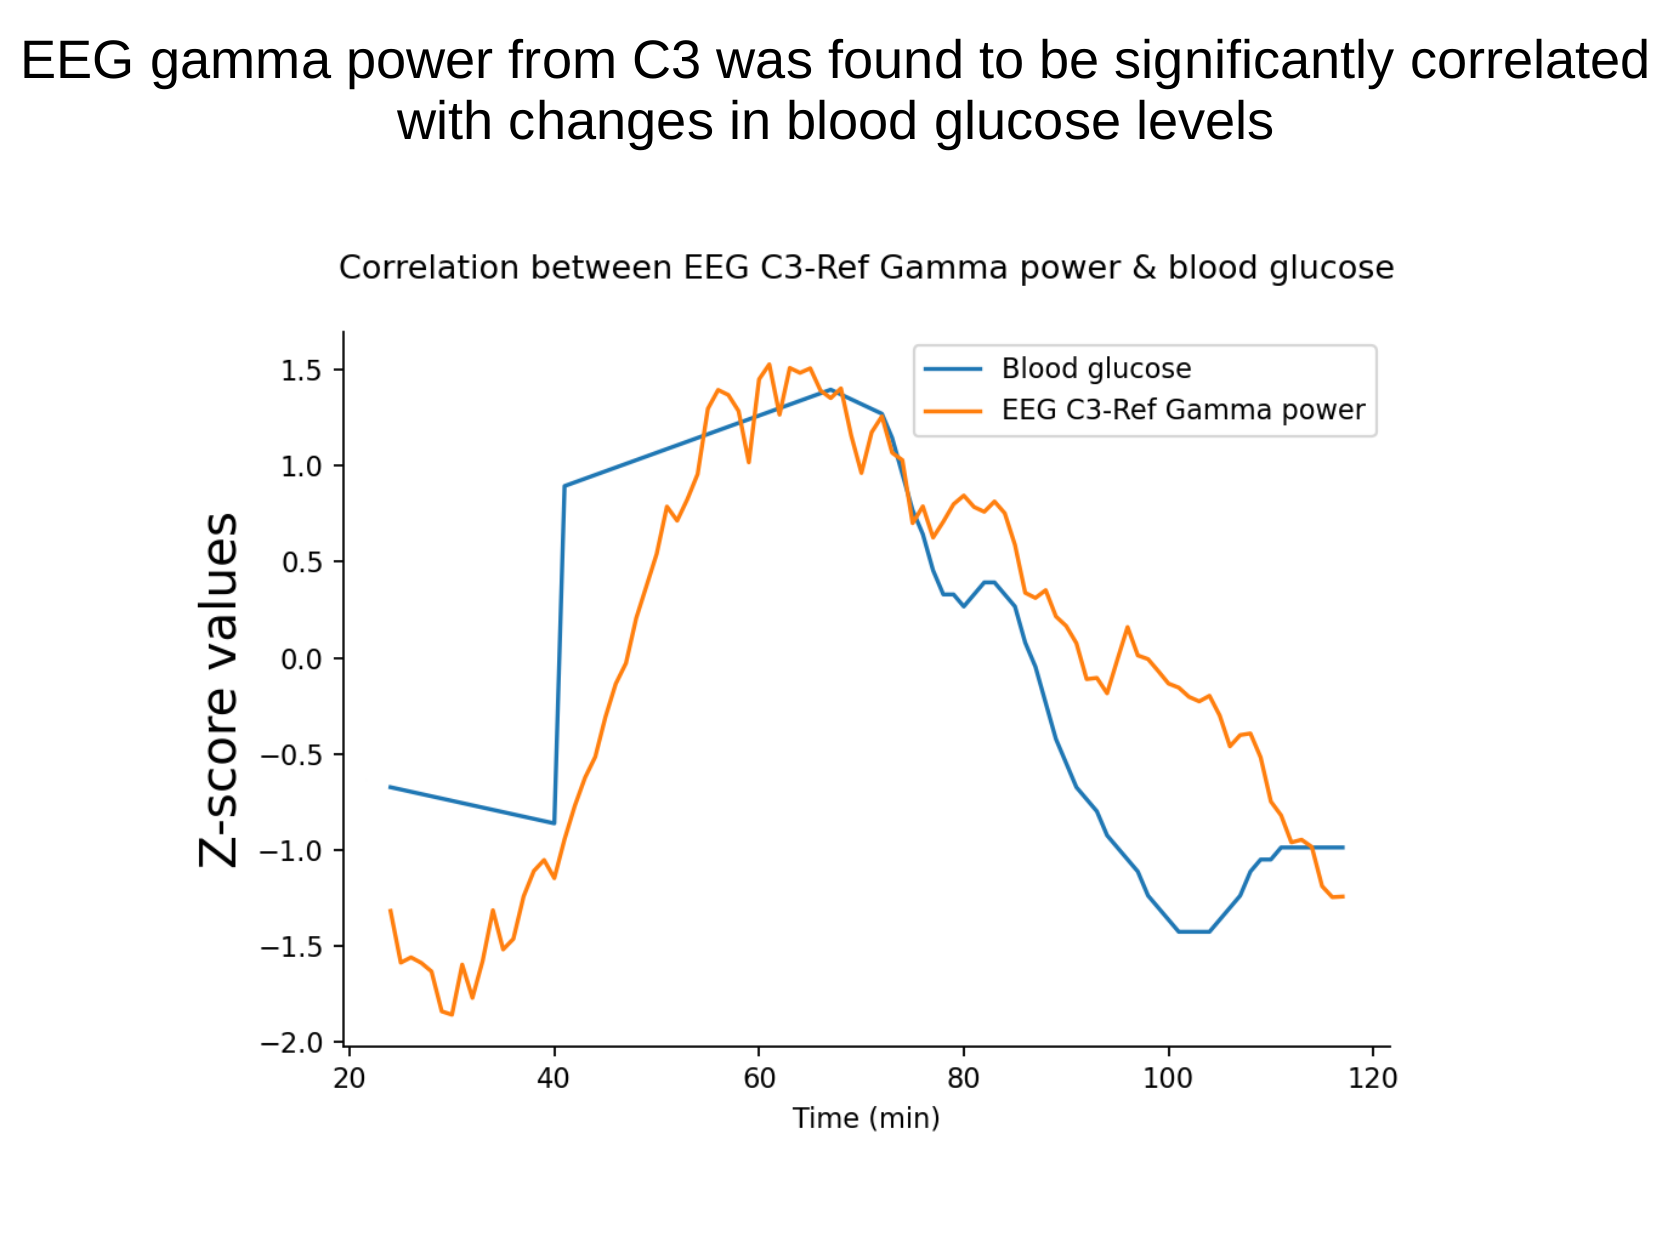

EEG gamma power from C3 was found to be significantly correlated
with changes in blood glucose levels